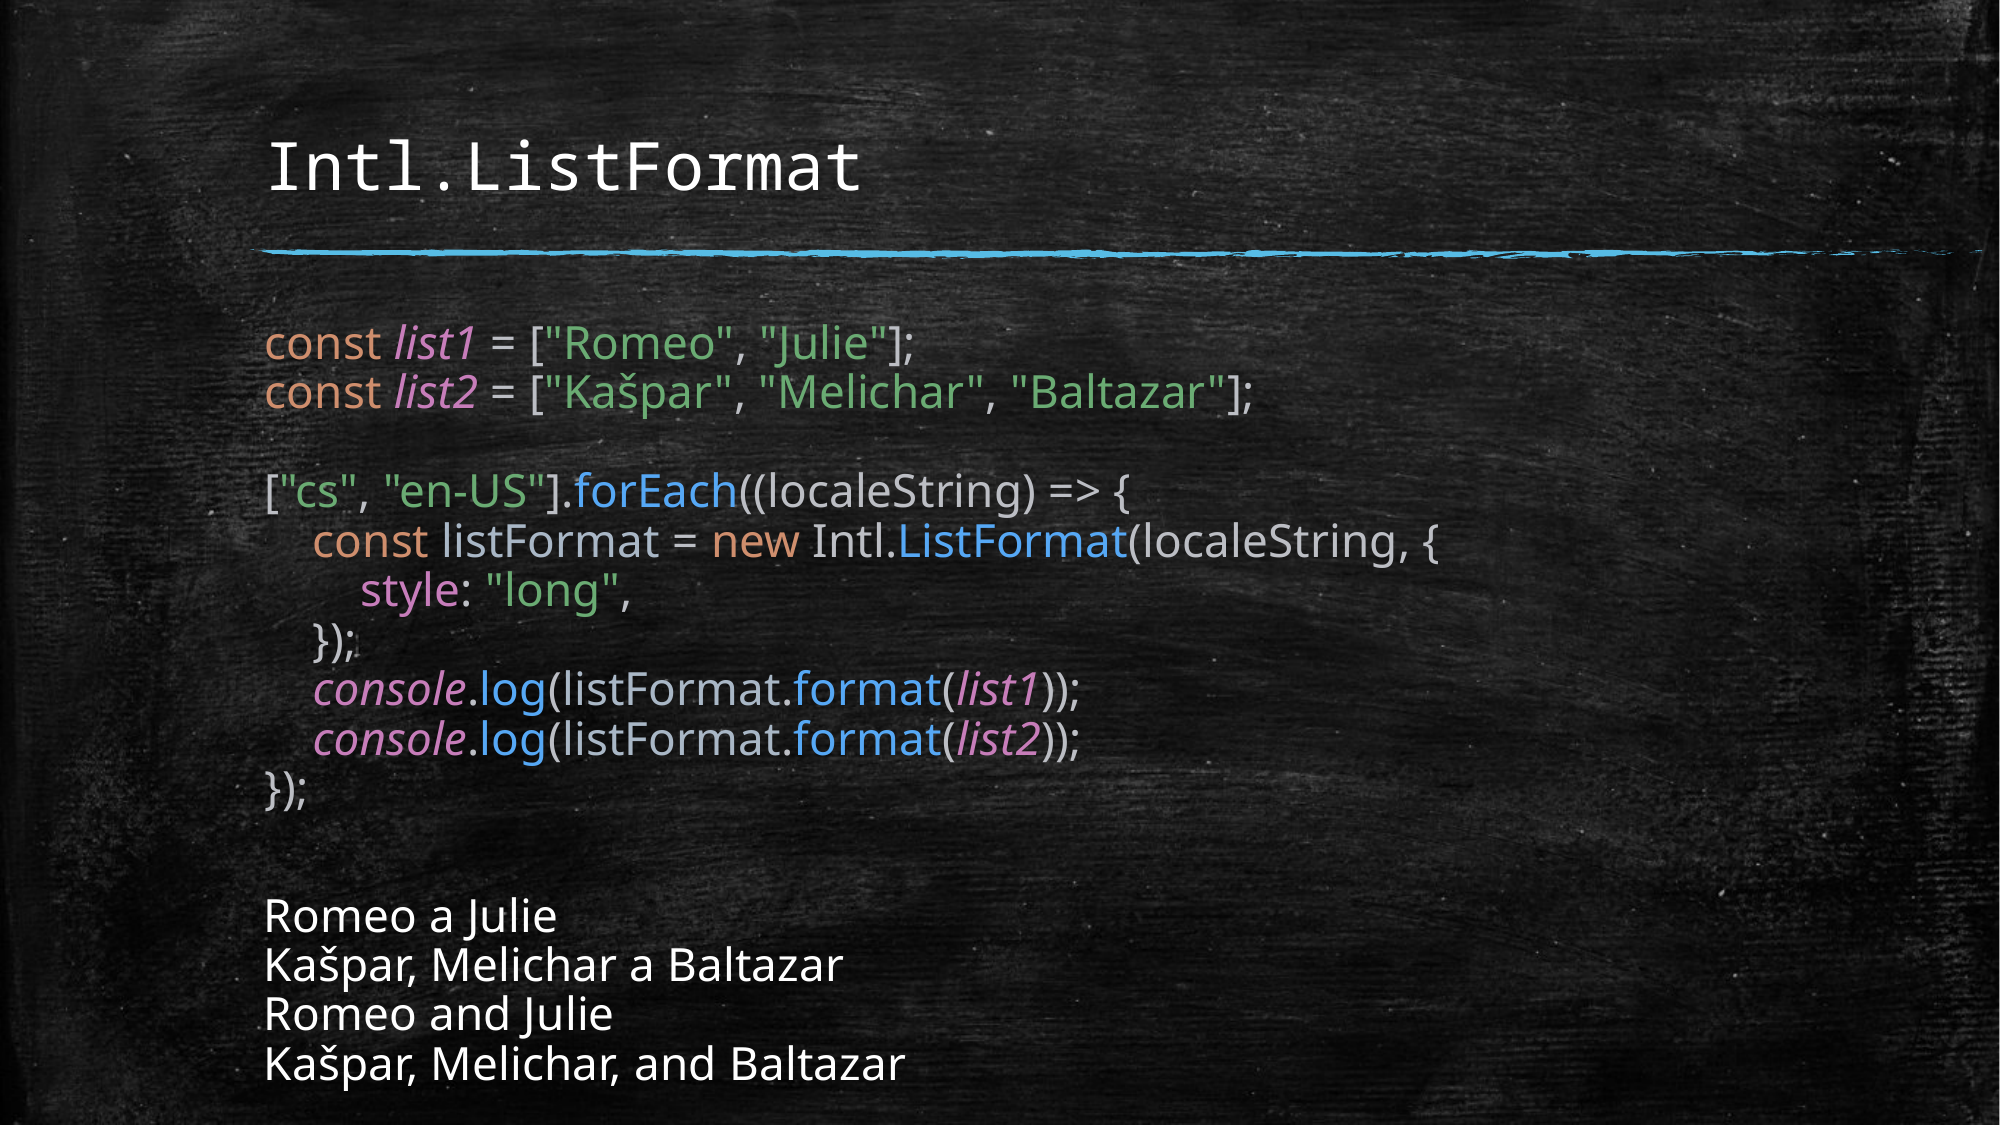

# Intl.ListFormat
const list1 = ["Romeo", "Julie"];
const list2 = ["Kašpar", "Melichar", "Baltazar"];
["cs", "en-US"].forEach((localeString) => {
 const listFormat = new Intl.ListFormat(localeString, {
 style: "long",
 });
 console.log(listFormat.format(list1));
 console.log(listFormat.format(list2));
});
Romeo a Julie
Kašpar, Melichar a Baltazar
Romeo and Julie
Kašpar, Melichar, and Baltazar